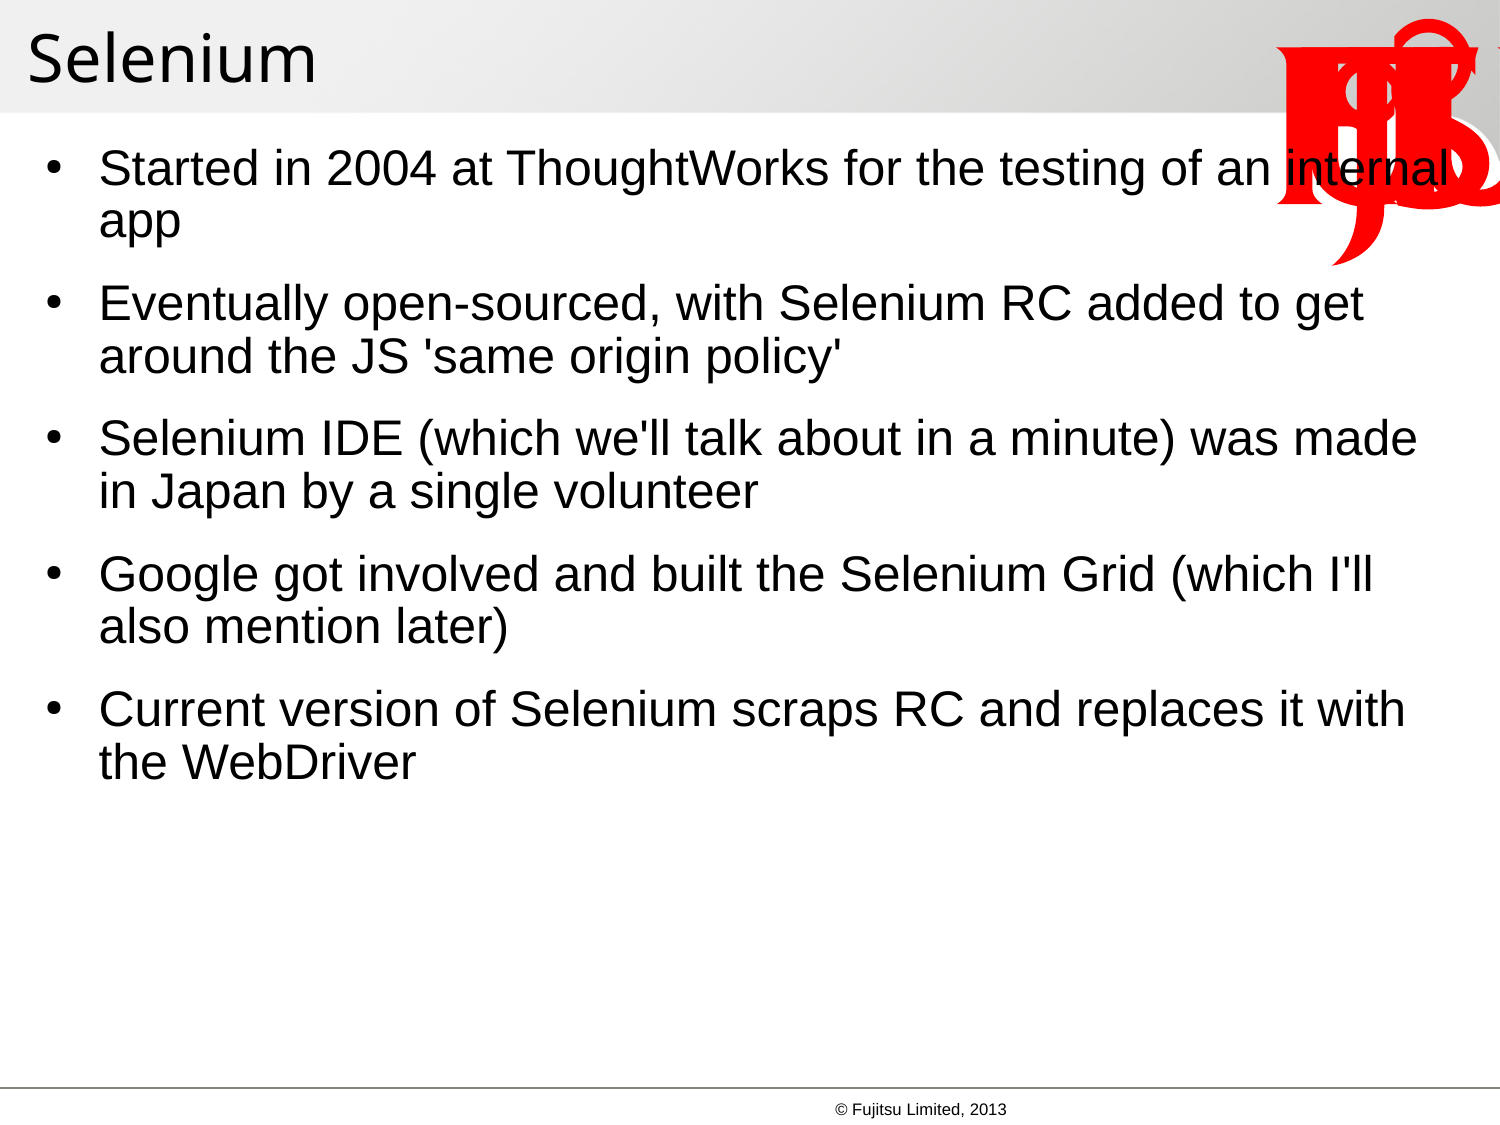

# Selenium
Started in 2004 at ThoughtWorks for the testing of an internal app
Eventually open-sourced, with Selenium RC added to get around the JS 'same origin policy'
Selenium IDE (which we'll talk about in a minute) was made in Japan by a single volunteer
Google got involved and built the Selenium Grid (which I'll also mention later)
Current version of Selenium scraps RC and replaces it with the WebDriver